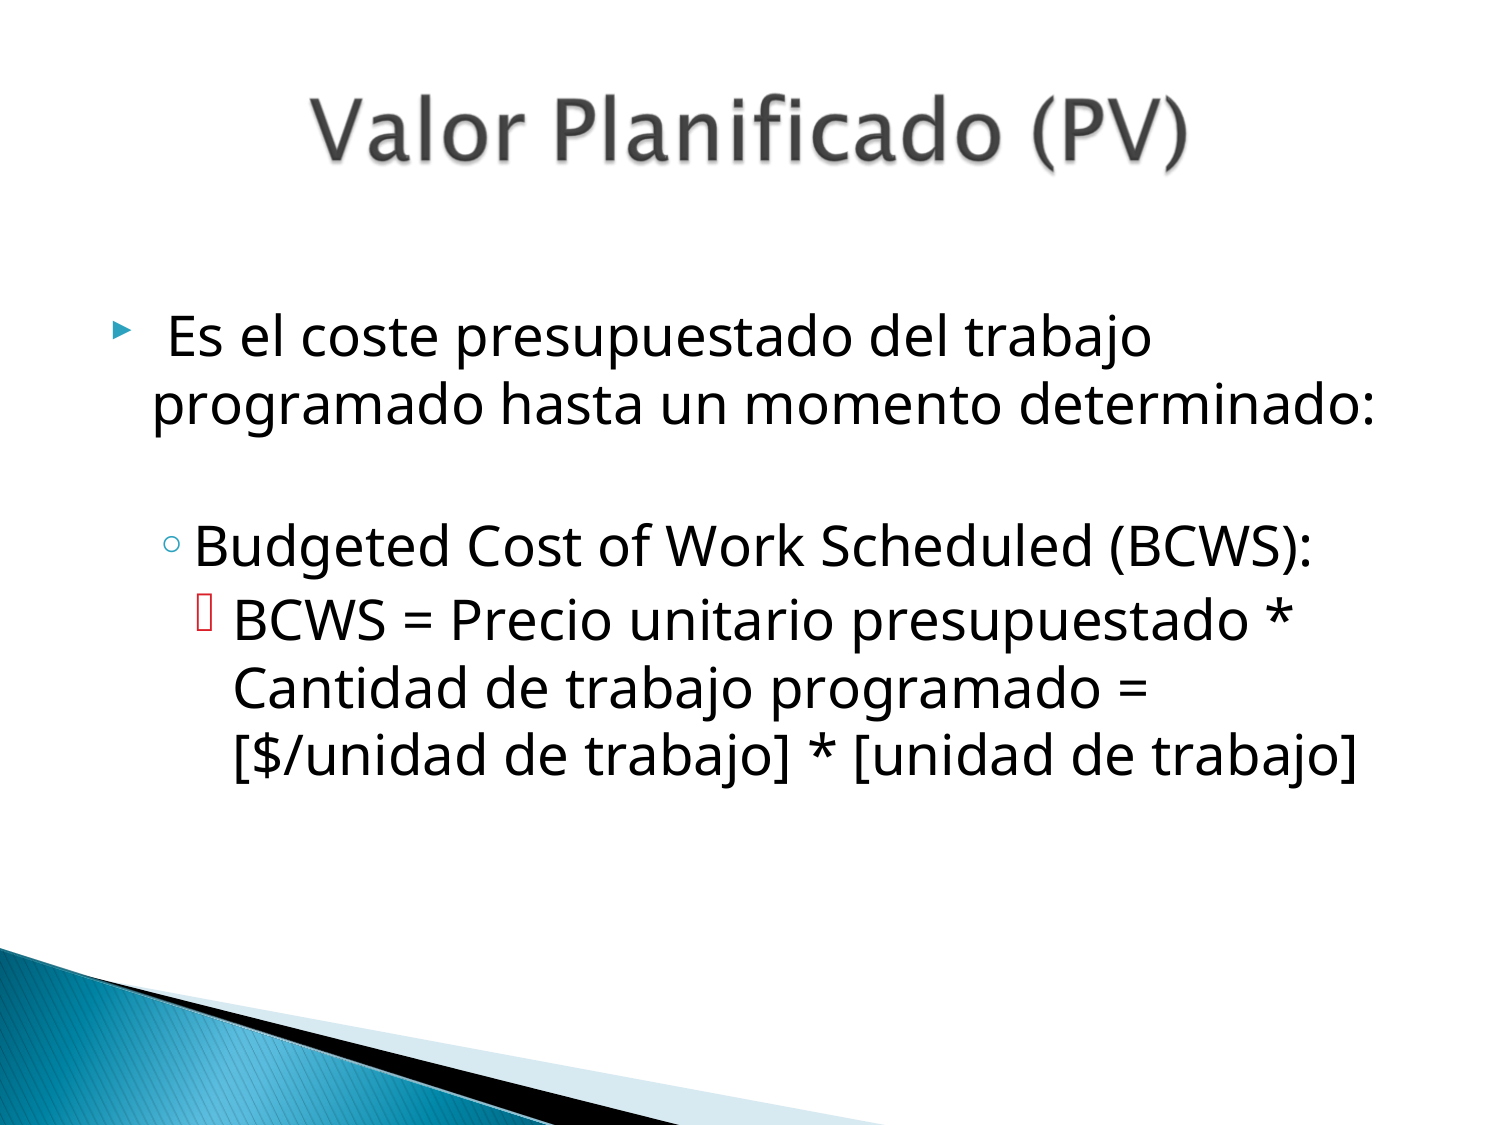

# Es el coste presupuestado del trabajo programado hasta un momento determinado:
Budgeted Cost of Work Scheduled (BCWS):
BCWS = Precio unitario presupuestado * Cantidad de trabajo programado = [$/unidad de trabajo] * [unidad de trabajo]